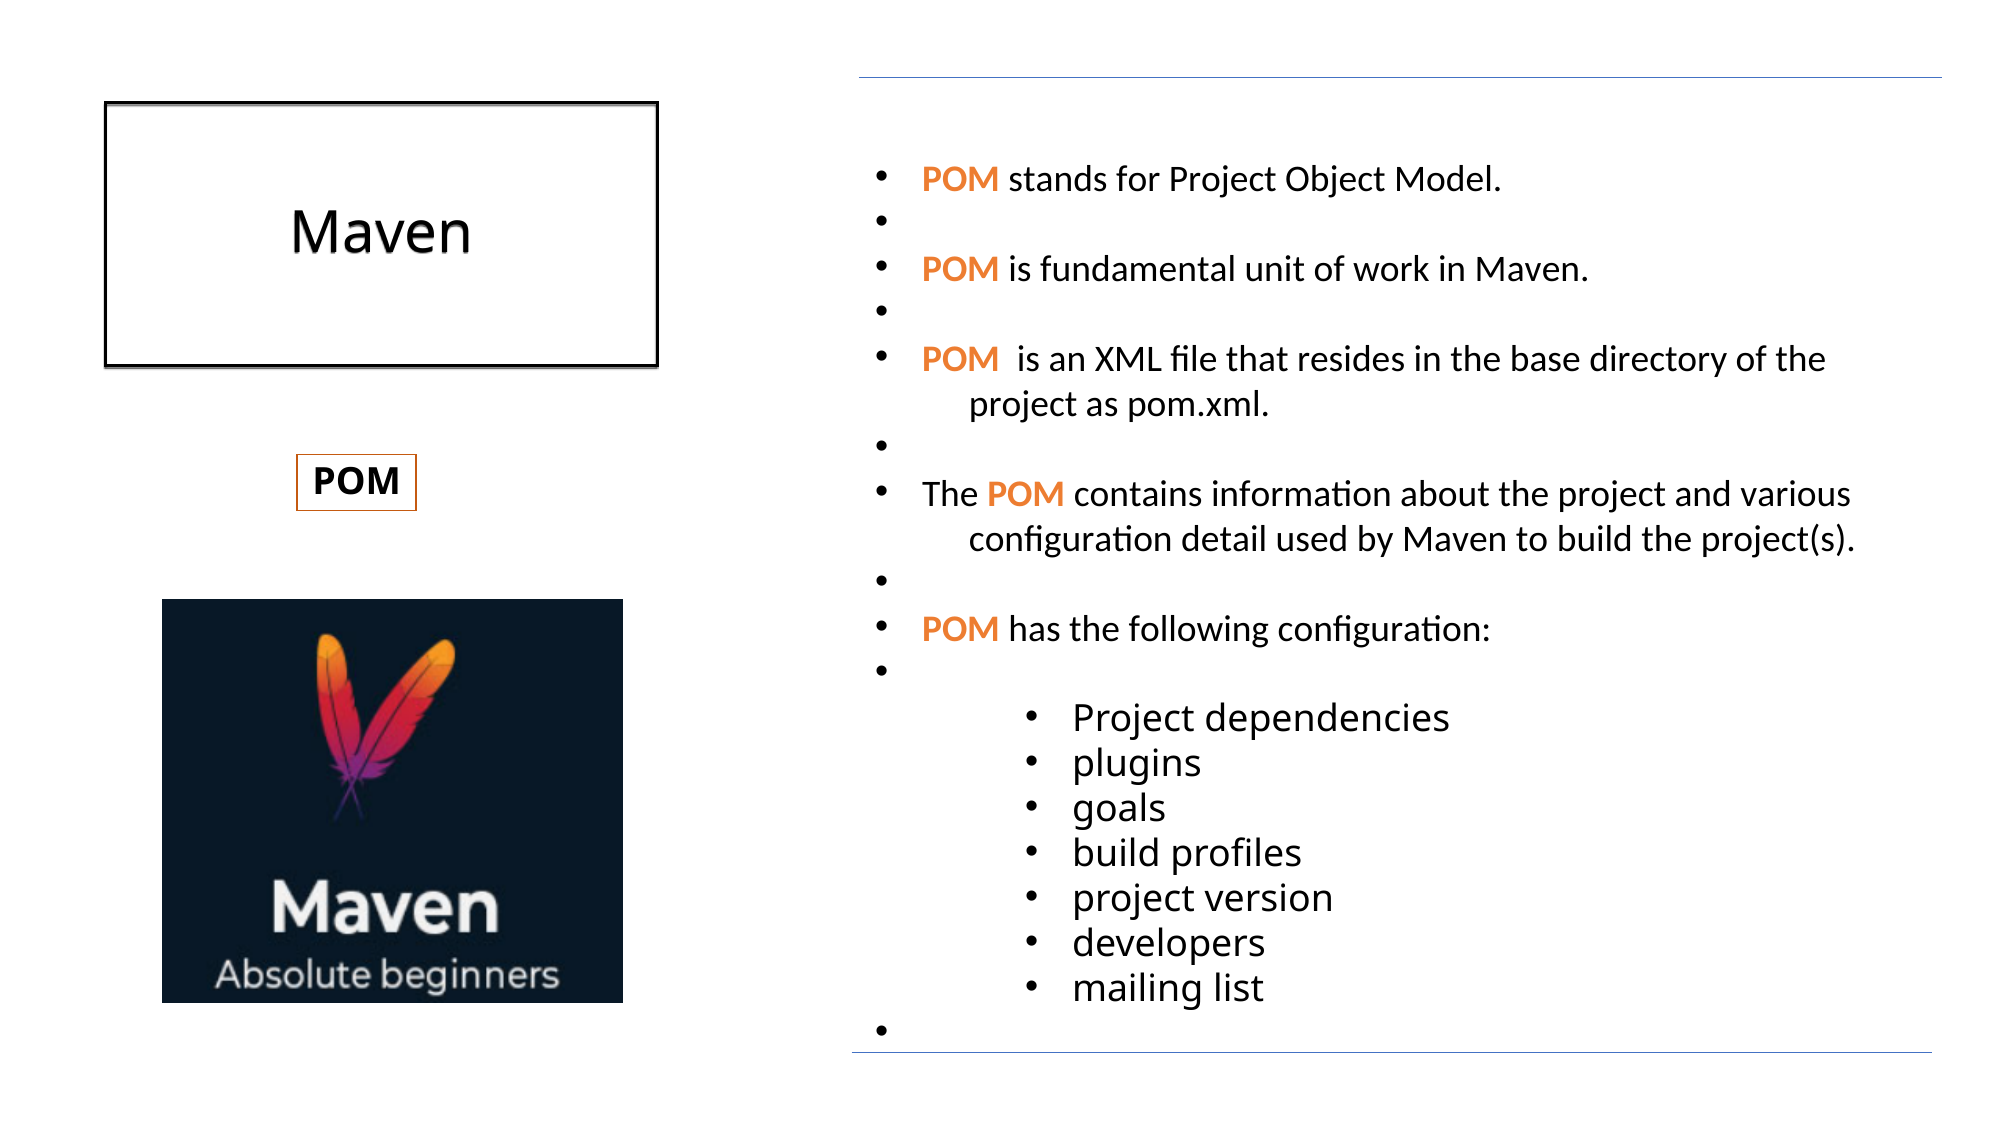

# Maven
POM stands for Project Object Model.
POM is fundamental unit of work in Maven.
POM is an XML file that resides in the base directory of the project as pom.xml.
The POM contains information about the project and various configuration detail used by Maven to build the project(s).
POM has the following configuration:
Project dependencies
plugins
goals
build profiles
project version
developers
mailing list
POM